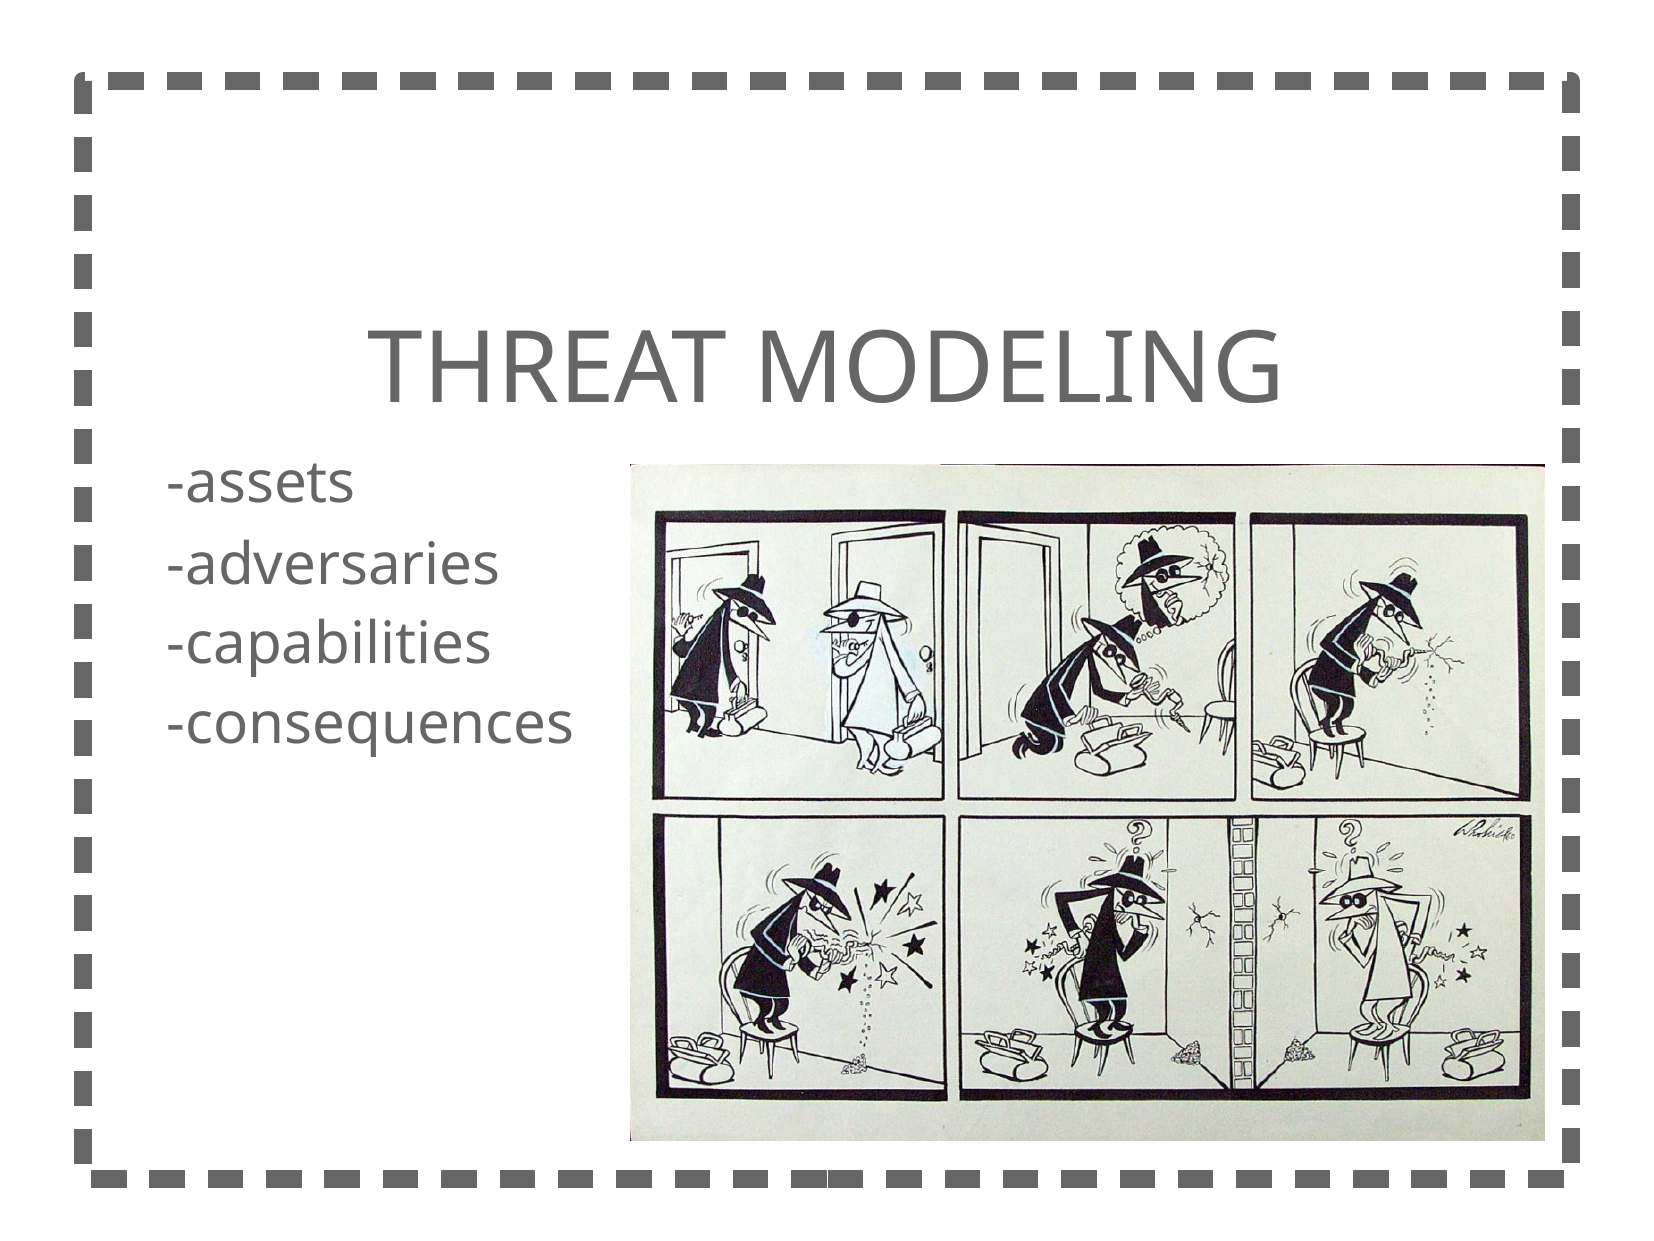

# THREAT MODELING
	-assets
	-adversaries
	-capabilities
	-consequences